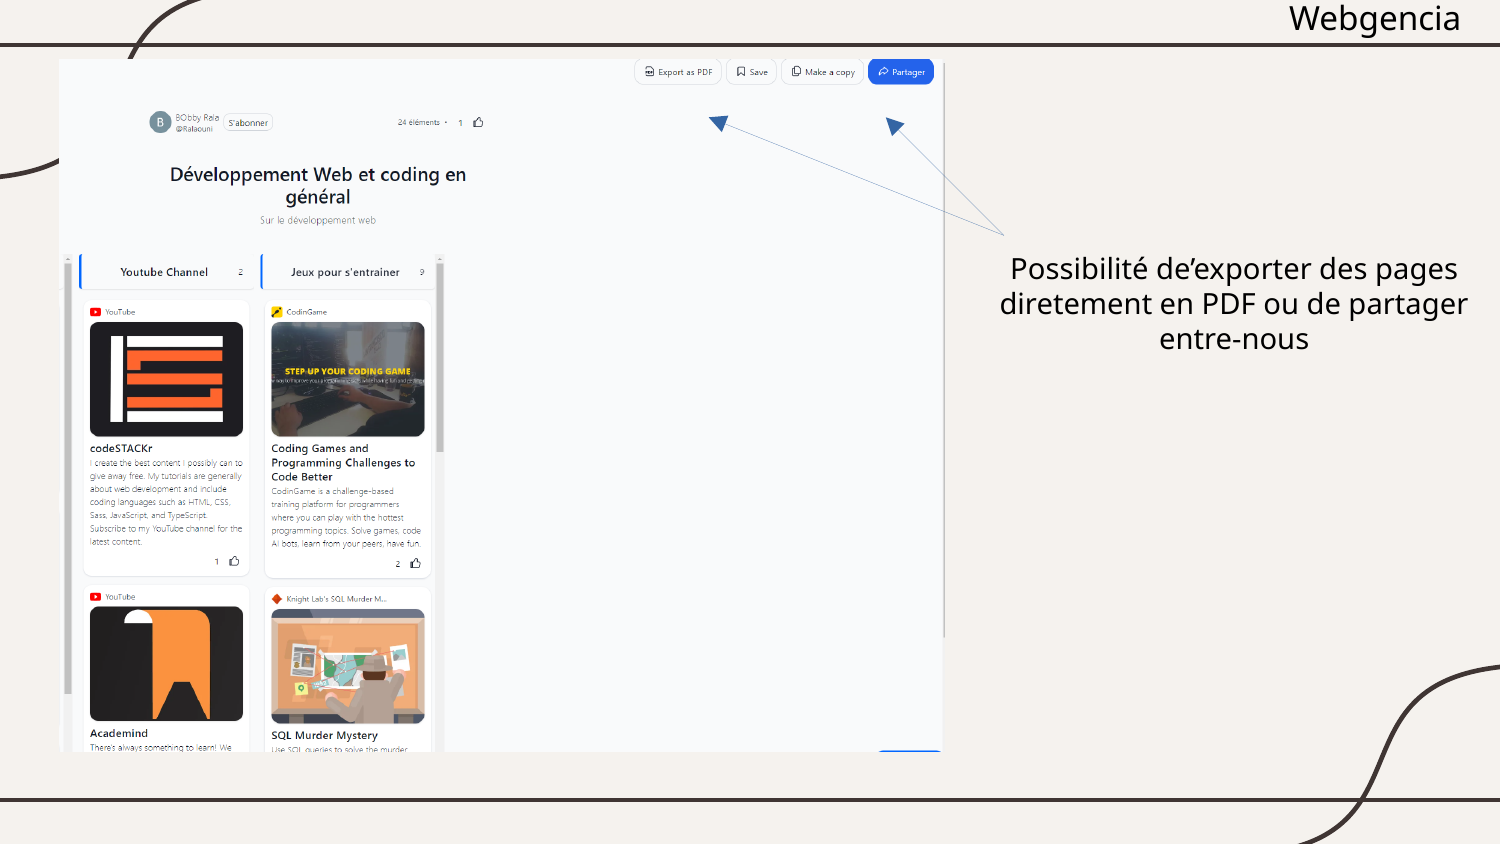

Webgencia
Possibilité de’exporter des pages diretement en PDF ou de partager entre-nous